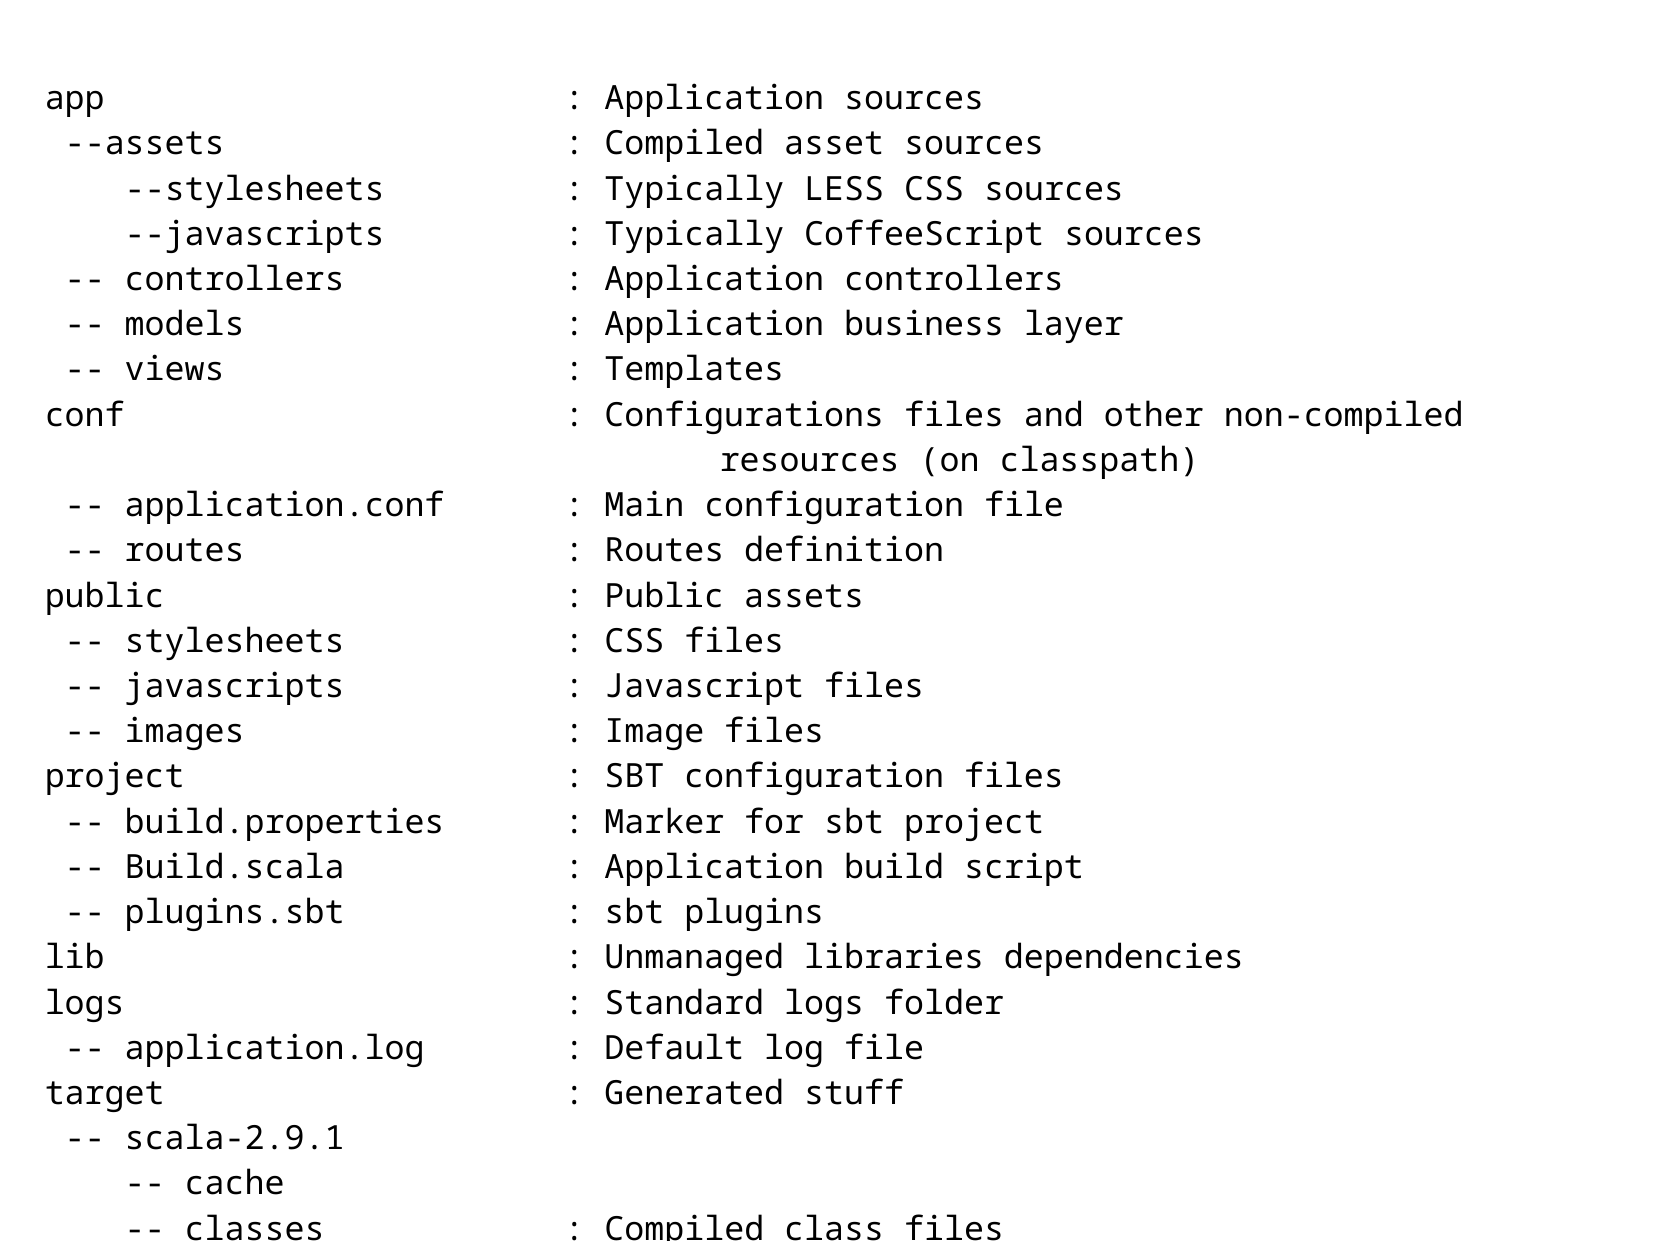

#
app : Application sources
 --assets : Compiled asset sources
 --stylesheets : Typically LESS CSS sources
 --javascripts : Typically CoffeeScript sources
 -- controllers : Application controllers
 -- models : Application business layer
 -- views : Templates
conf : Configurations files and other non-compiled 									resources (on classpath)
 -- application.conf : Main configuration file
 -- routes : Routes definition
public : Public assets
 -- stylesheets : CSS files
 -- javascripts : Javascript files
 -- images : Image files
project : SBT configuration files
 -- build.properties : Marker for sbt project
 -- Build.scala : Application build script
 -- plugins.sbt : sbt plugins
lib : Unmanaged libraries dependencies
logs : Standard logs folder
 -- application.log : Default log file
target : Generated stuff
 -- scala-2.9.1
 -- cache
 -- classes : Compiled class files
 -- classes_managed : Managed class files (templates, ...)
 -- resource_managed : Managed resources (less, ...)
 -- src_managed : Generated sources (templates, ...)
test : source folder for unit or functional tests